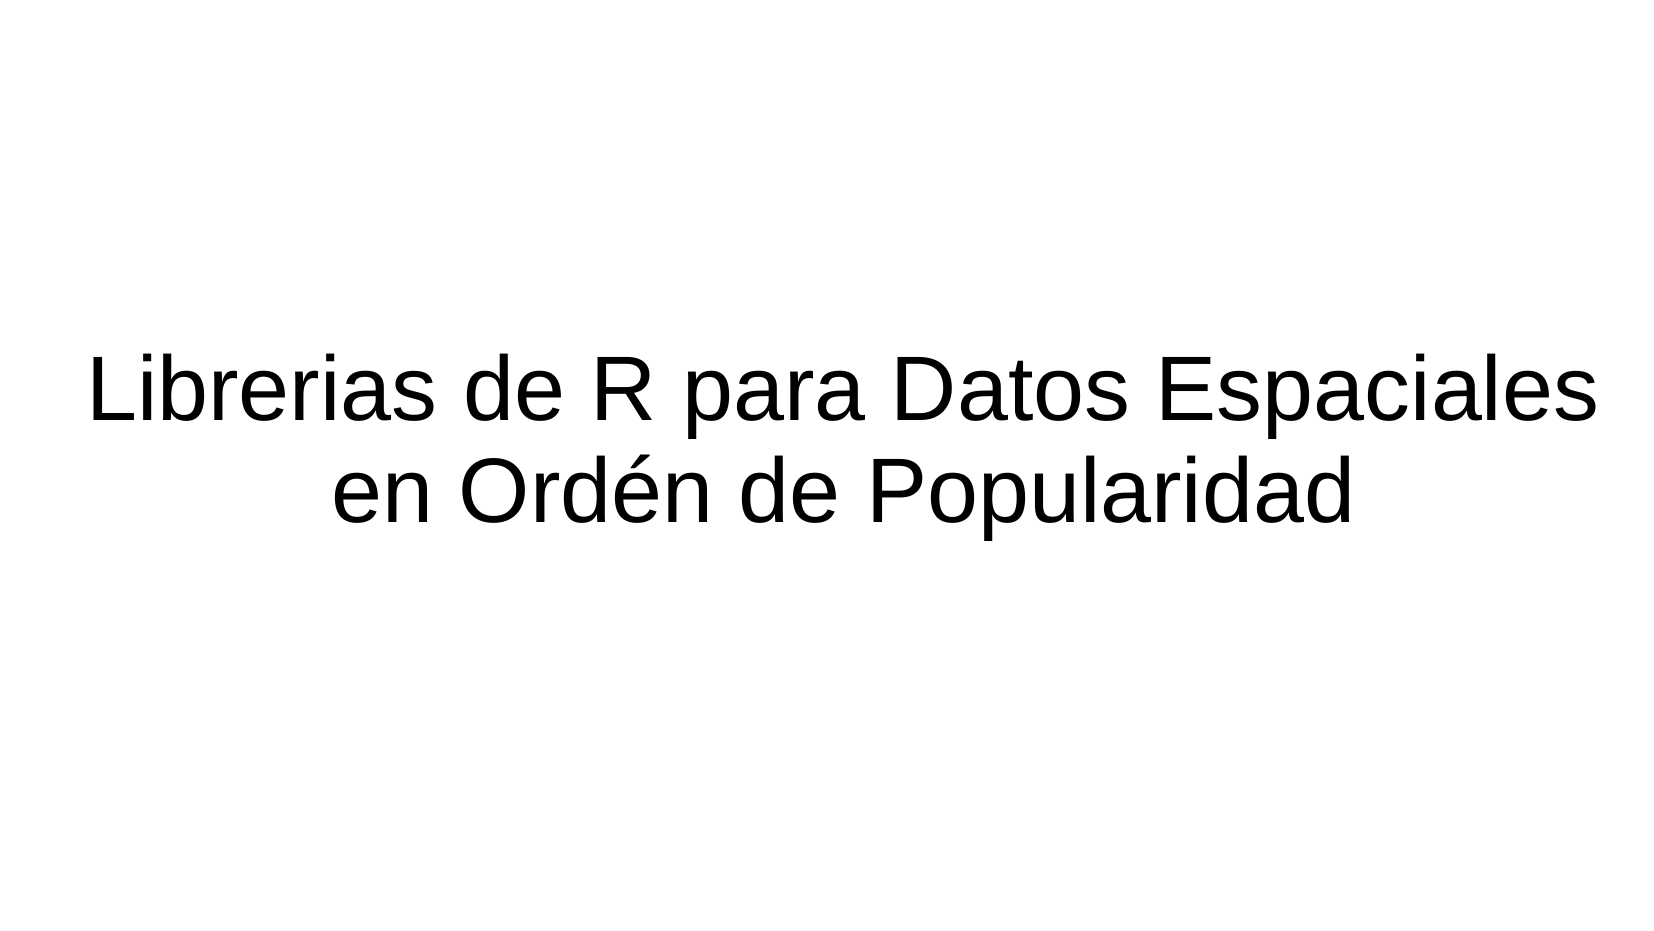

# Librerias de R para Datos Espaciales en Ordén de Popularidad